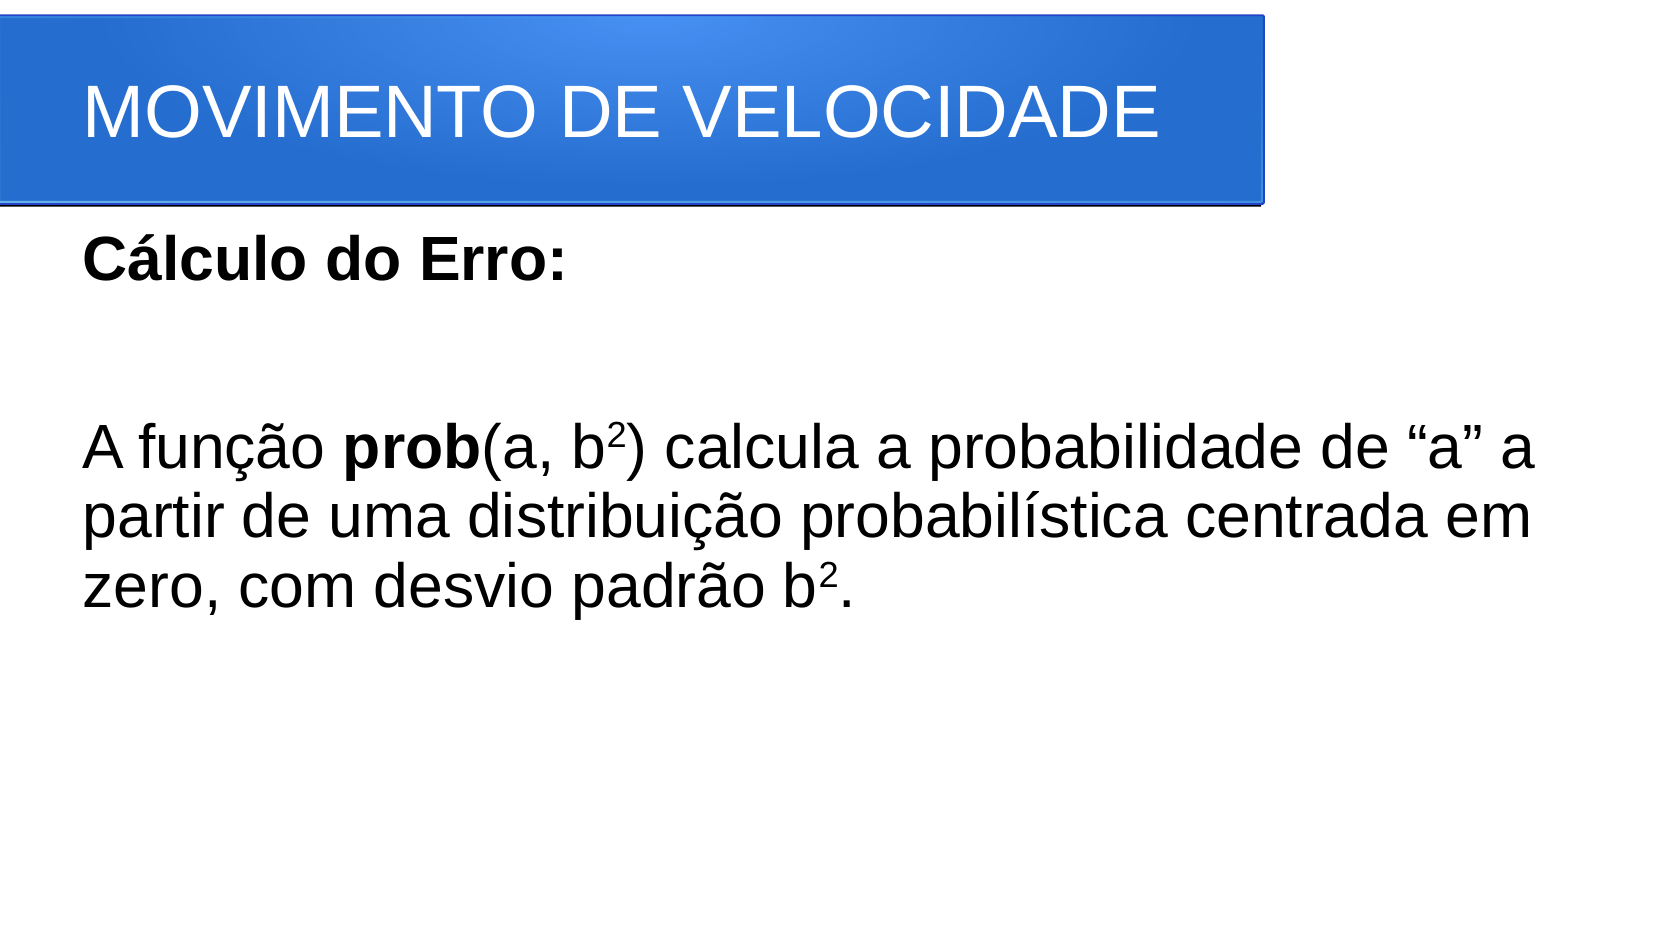

# MOVIMENTO DE VELOCIDADE
Cálculo do Erro:
A função prob(a, b2) calcula a probabilidade de “a” a partir de uma distribuição probabilística centrada em zero, com desvio padrão b2.